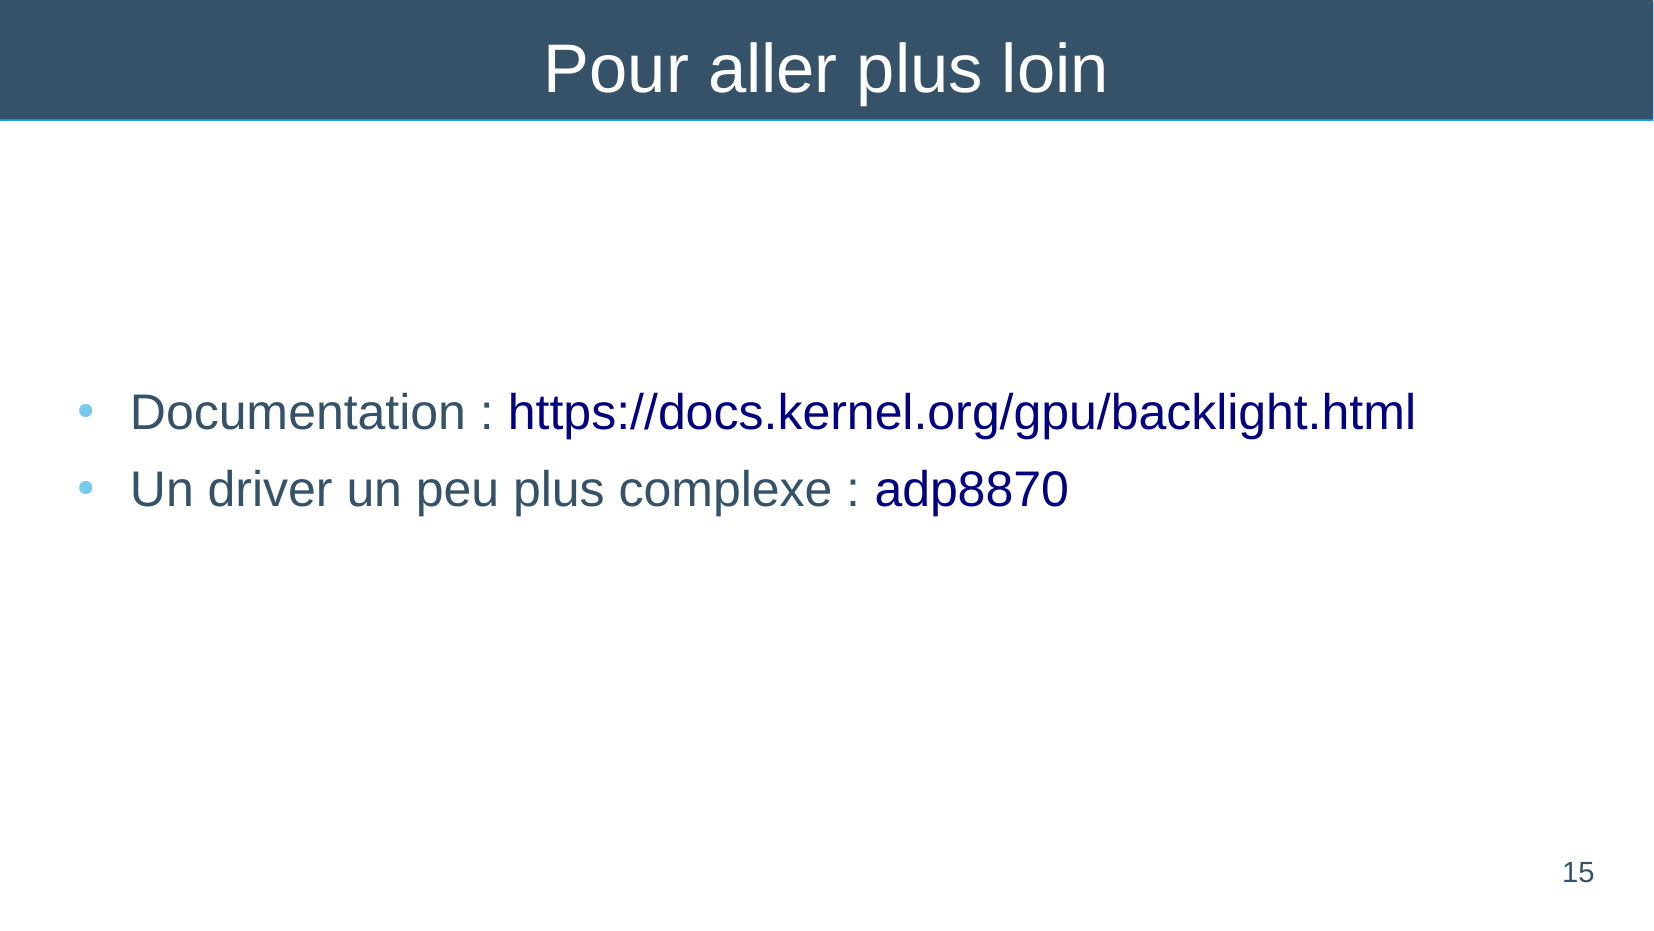

# Pour aller plus loin
Documentation : https://docs.kernel.org/gpu/backlight.html
Un driver un peu plus complexe : adp8870
15